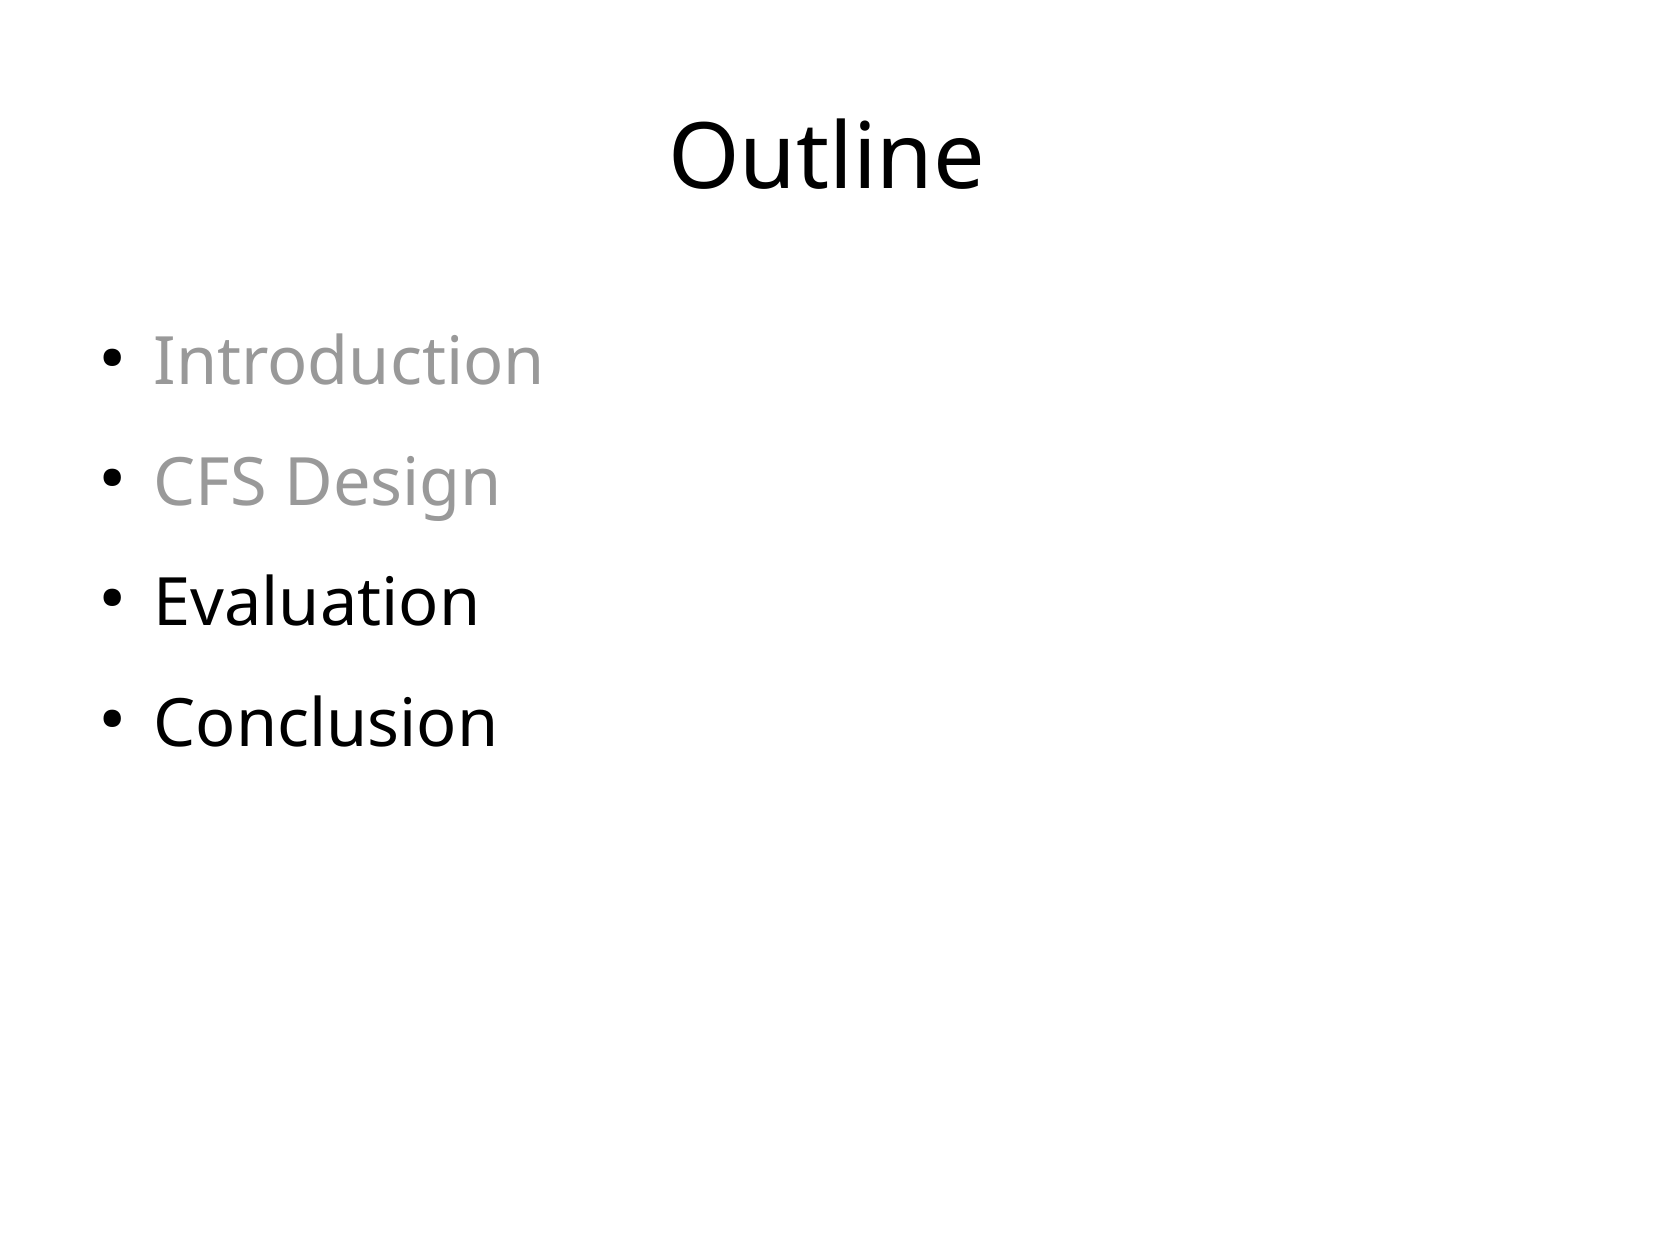

# Outline
Introduction
CFS Design
Evaluation
Conclusion